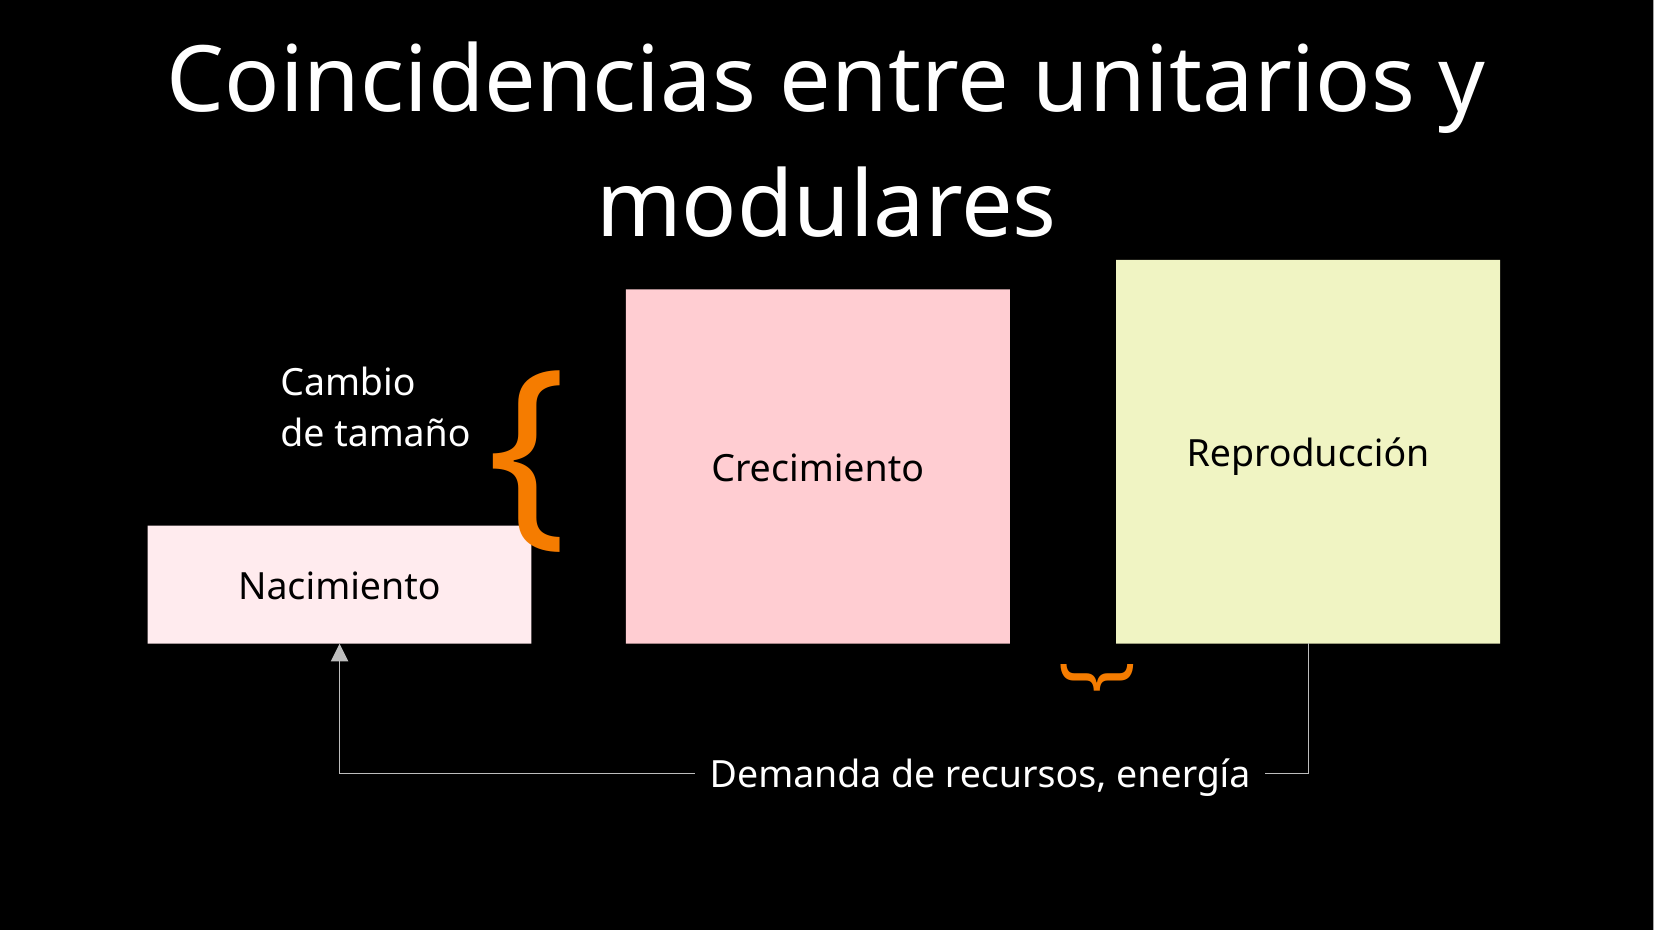

# Coincidencias entre unitarios y modulares
Reproducción
{
Crecimiento
Cambio
de tamaño
Nacimiento
{
Demanda de recursos, energía